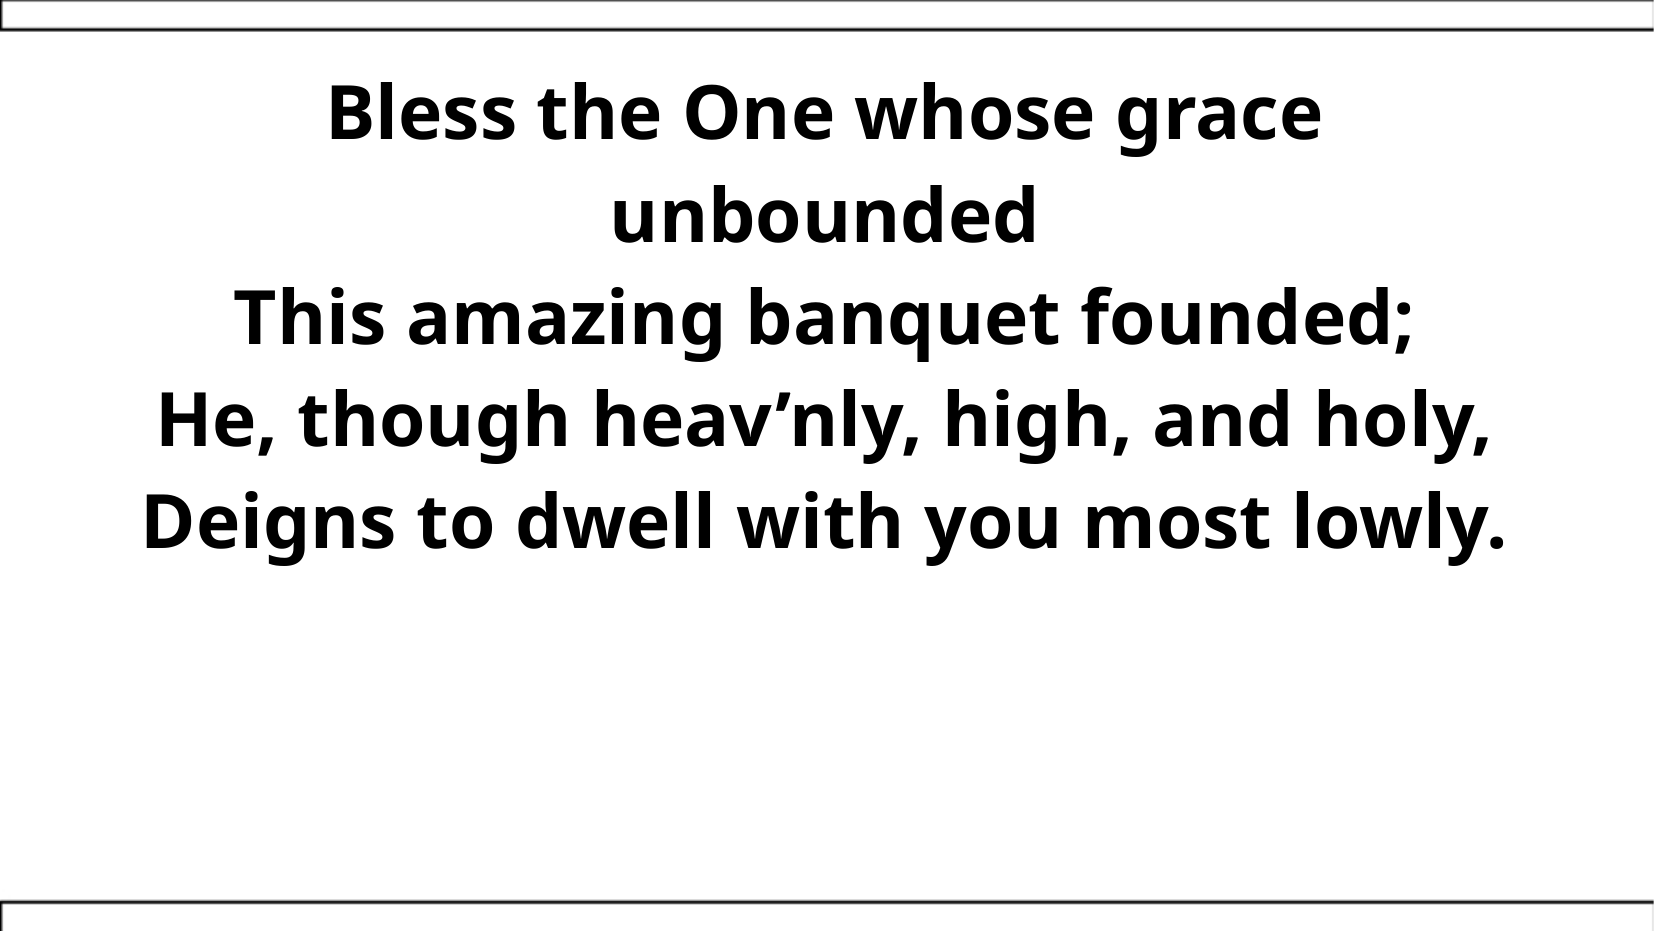

Bless the One whose grace unbounded
This amazing banquet founded;
He, though heav’nly, high, and holy,
Deigns to dwell with you most lowly.